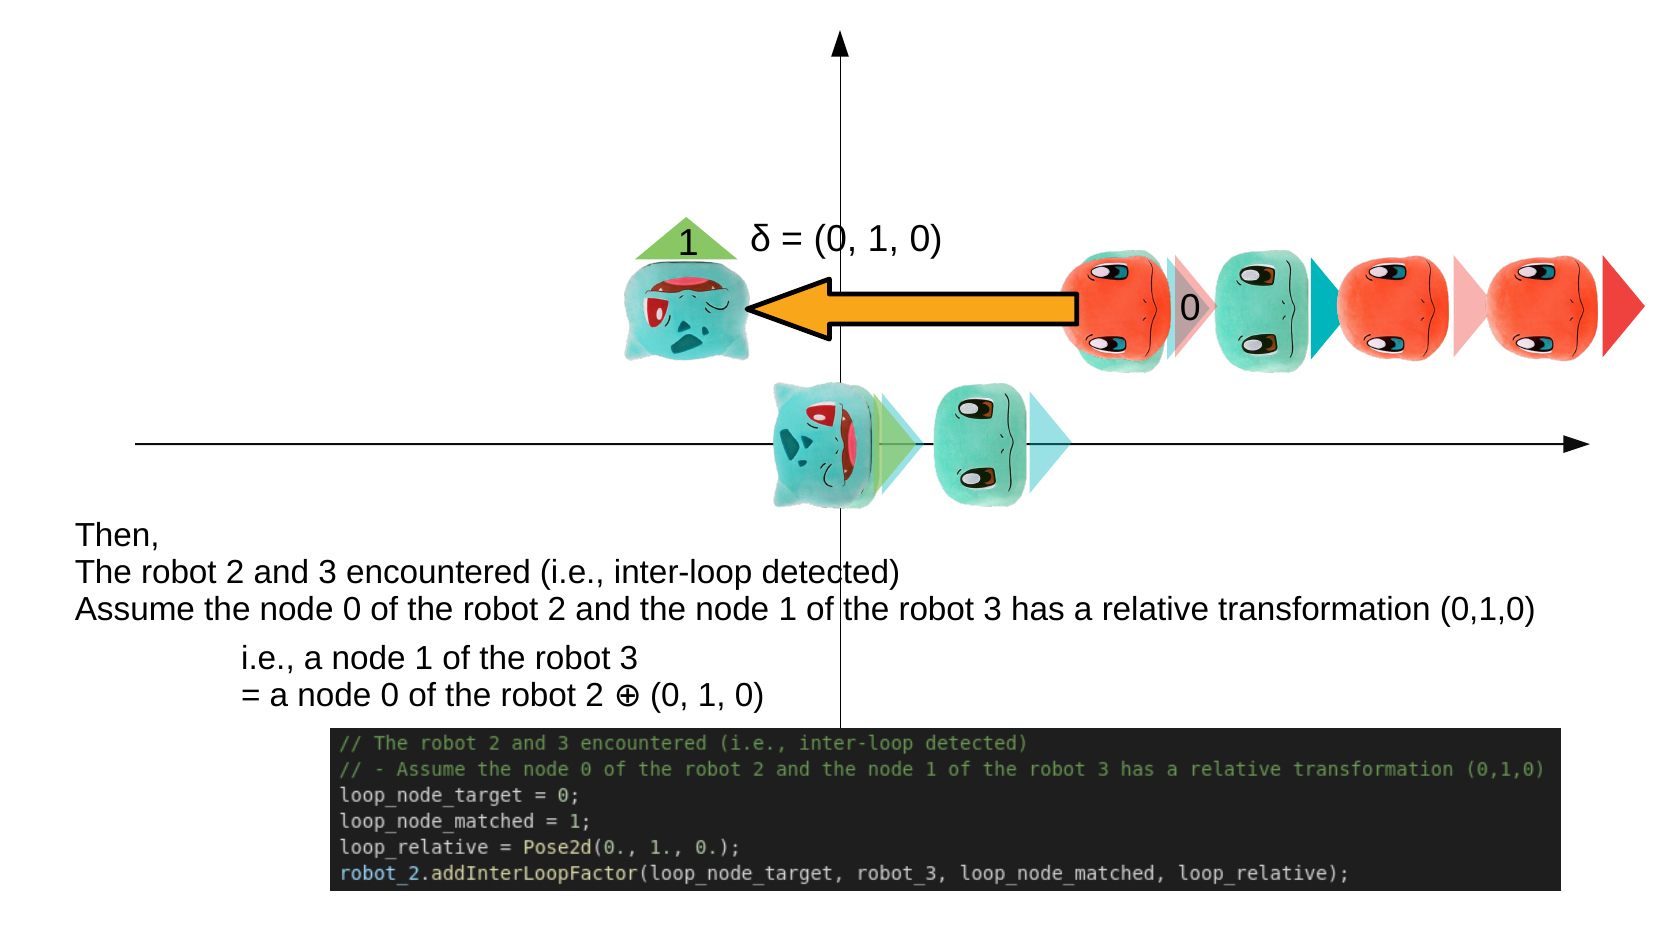

δ = (0, 1, 0)
1
0
Then,
The robot 2 and 3 encountered (i.e., inter-loop detected)
Assume the node 0 of the robot 2 and the node 1 of the robot 3 has a relative transformation (0,1,0)
i.e., a node 1 of the robot 3
= a node 0 of the robot 2 ⊕ (0, 1, 0)